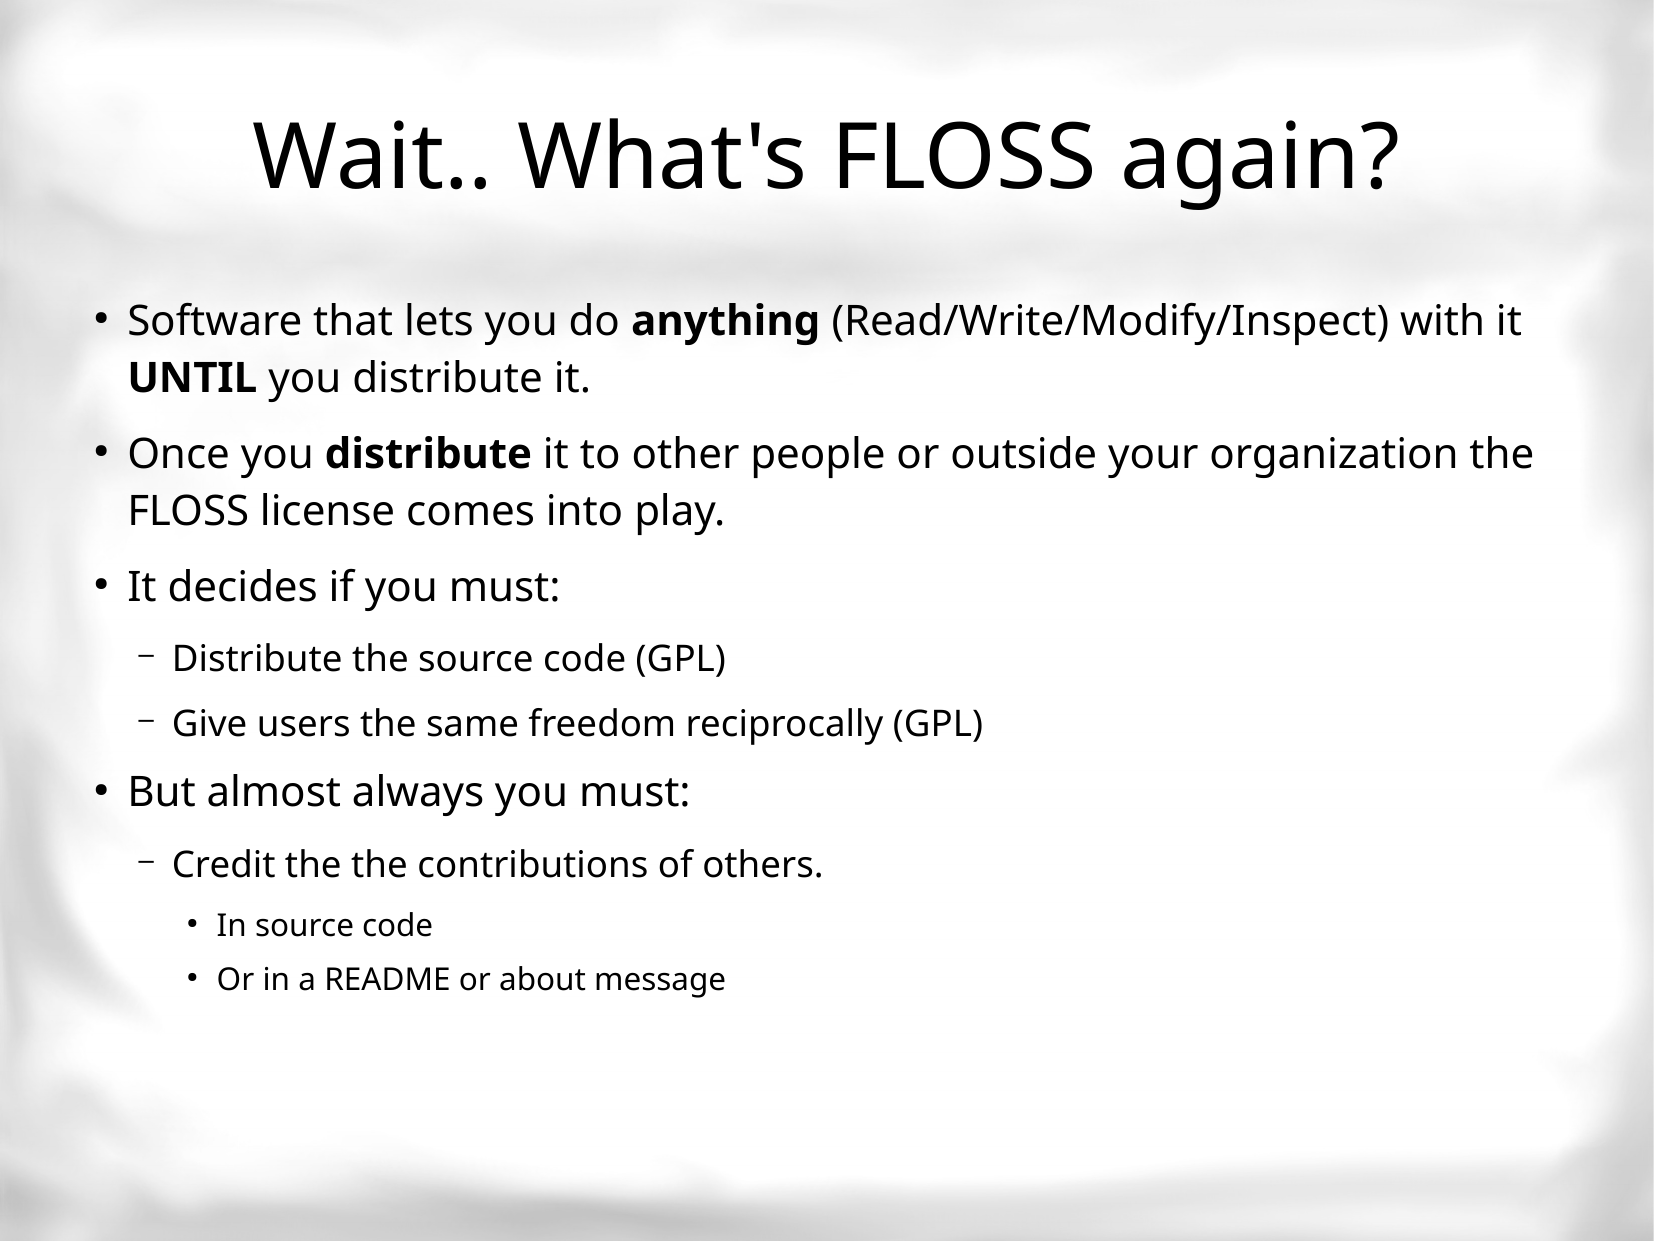

# Wait.. What's FLOSS again?
Software that lets you do anything (Read/Write/Modify/Inspect) with it UNTIL you distribute it.
Once you distribute it to other people or outside your organization the FLOSS license comes into play.
It decides if you must:
Distribute the source code (GPL)
Give users the same freedom reciprocally (GPL)
But almost always you must:
Credit the the contributions of others.
In source code
Or in a README or about message